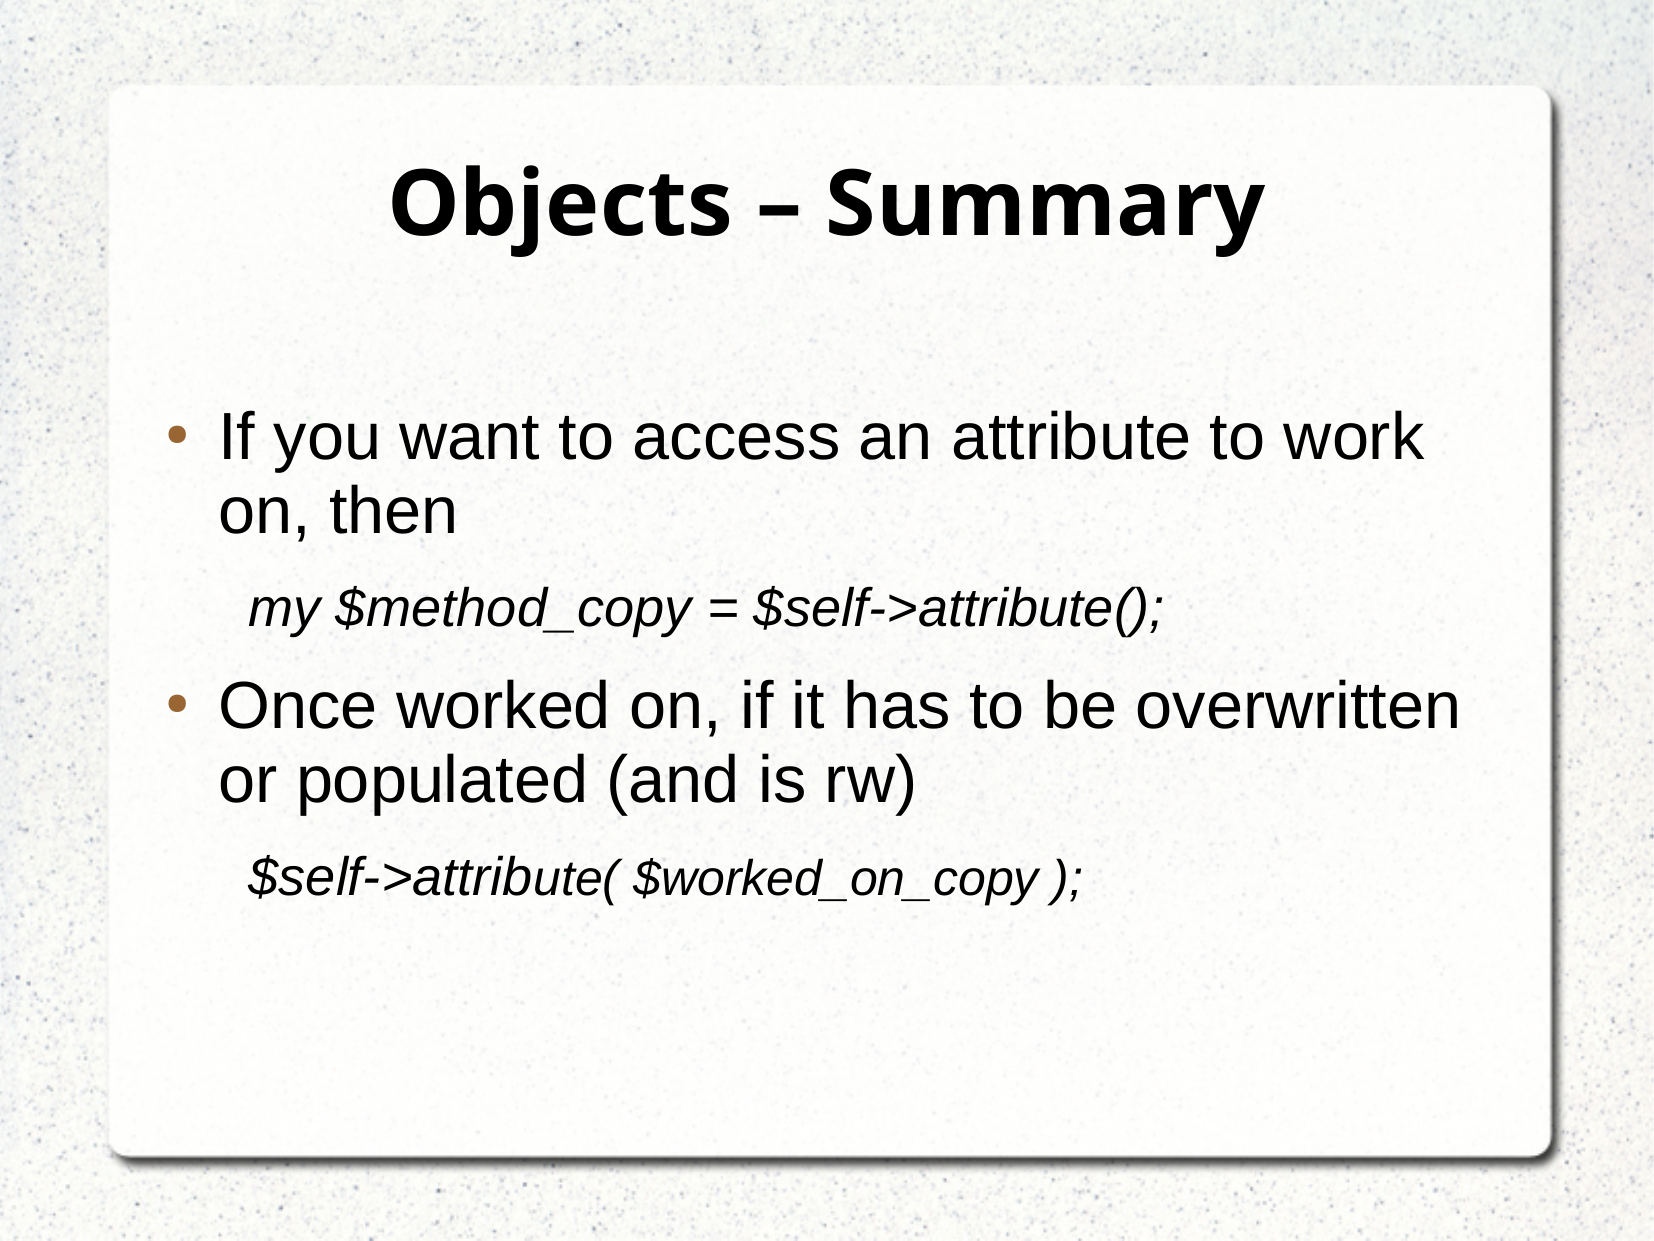

# Objects – Summary
If you want to access an attribute to work on, then
 my $method_copy = $self->attribute();
Once worked on, if it has to be overwritten or populated (and is rw)
 $self->attribute( $worked_on_copy );